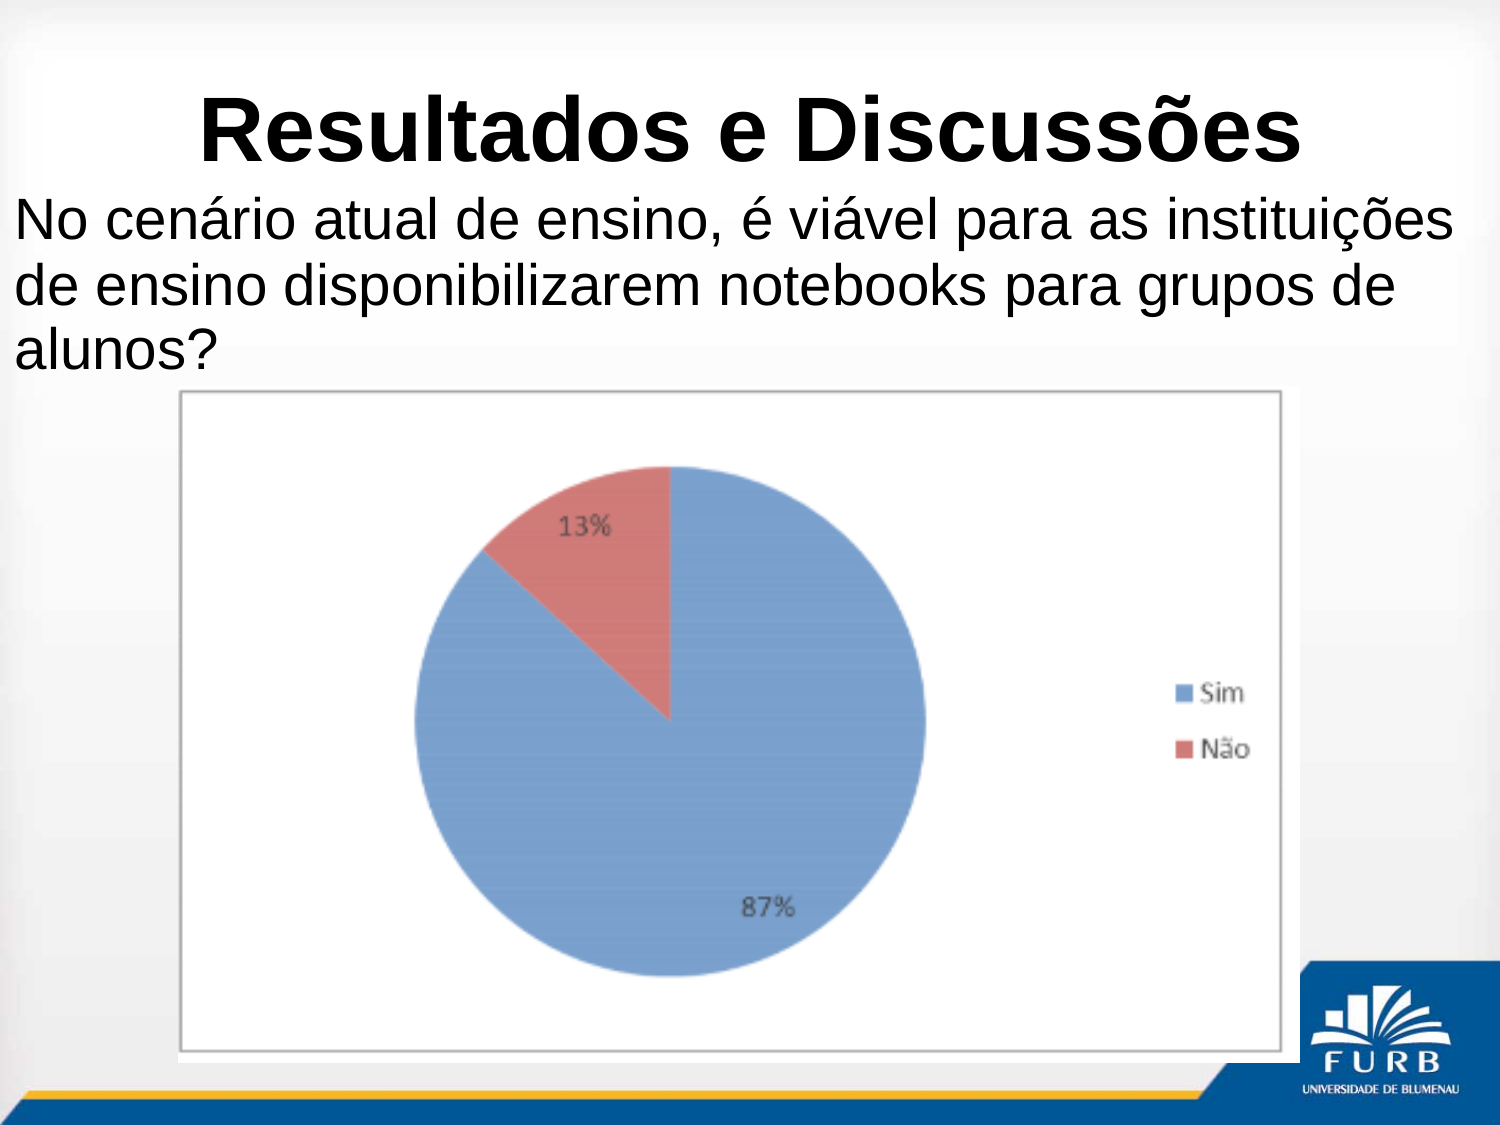

Resultados e Discussões
No cenário atual de ensino, é viável para as instituições de ensino disponibilizarem notebooks para grupos de alunos?